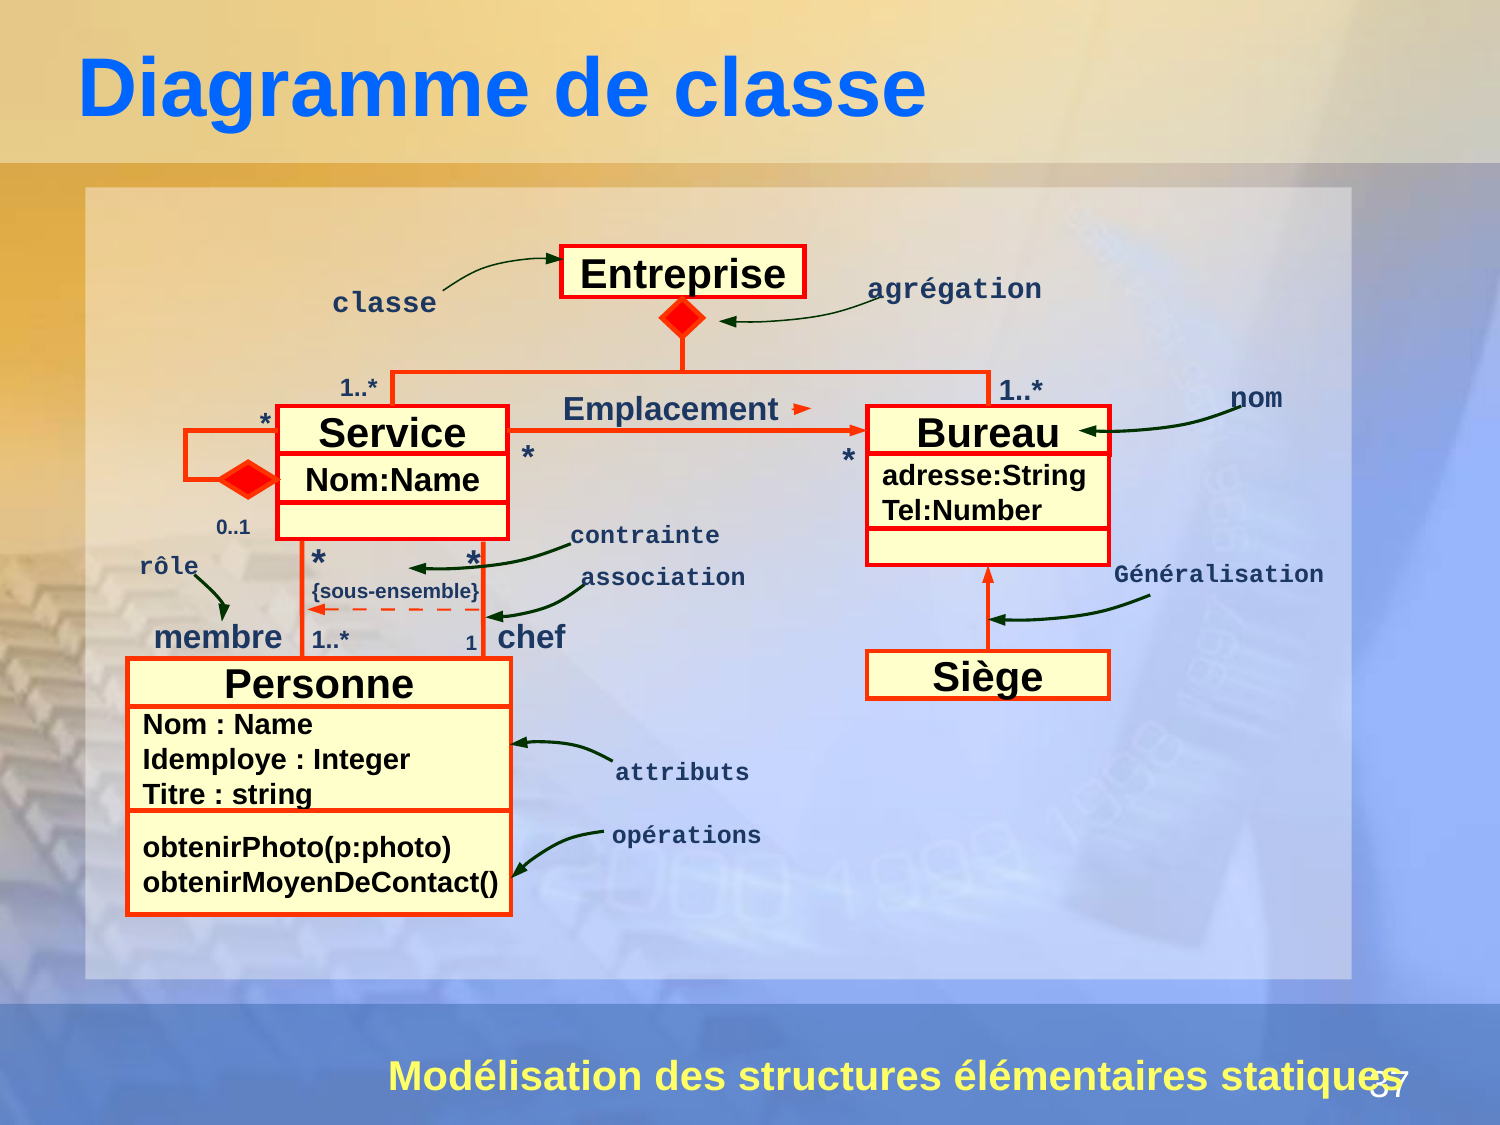

# Diagramme de classe
Entreprise
agrégation
classe
1..*
1..*
nom
Emplacement
*
Service
Bureau
*
*
Nom:Name
adresse:String
Tel:Number
0..1
contrainte
*
*
rôle
Généralisation
association
{sous-ensemble}
membre
chef
1..*
1
Siège
Personne
Nom : Name
Idemploye : Integer
Titre : string
attributs
obtenirPhoto(p:photo)
obtenirMoyenDeContact()
opérations
Modélisation des structures élémentaires statiques